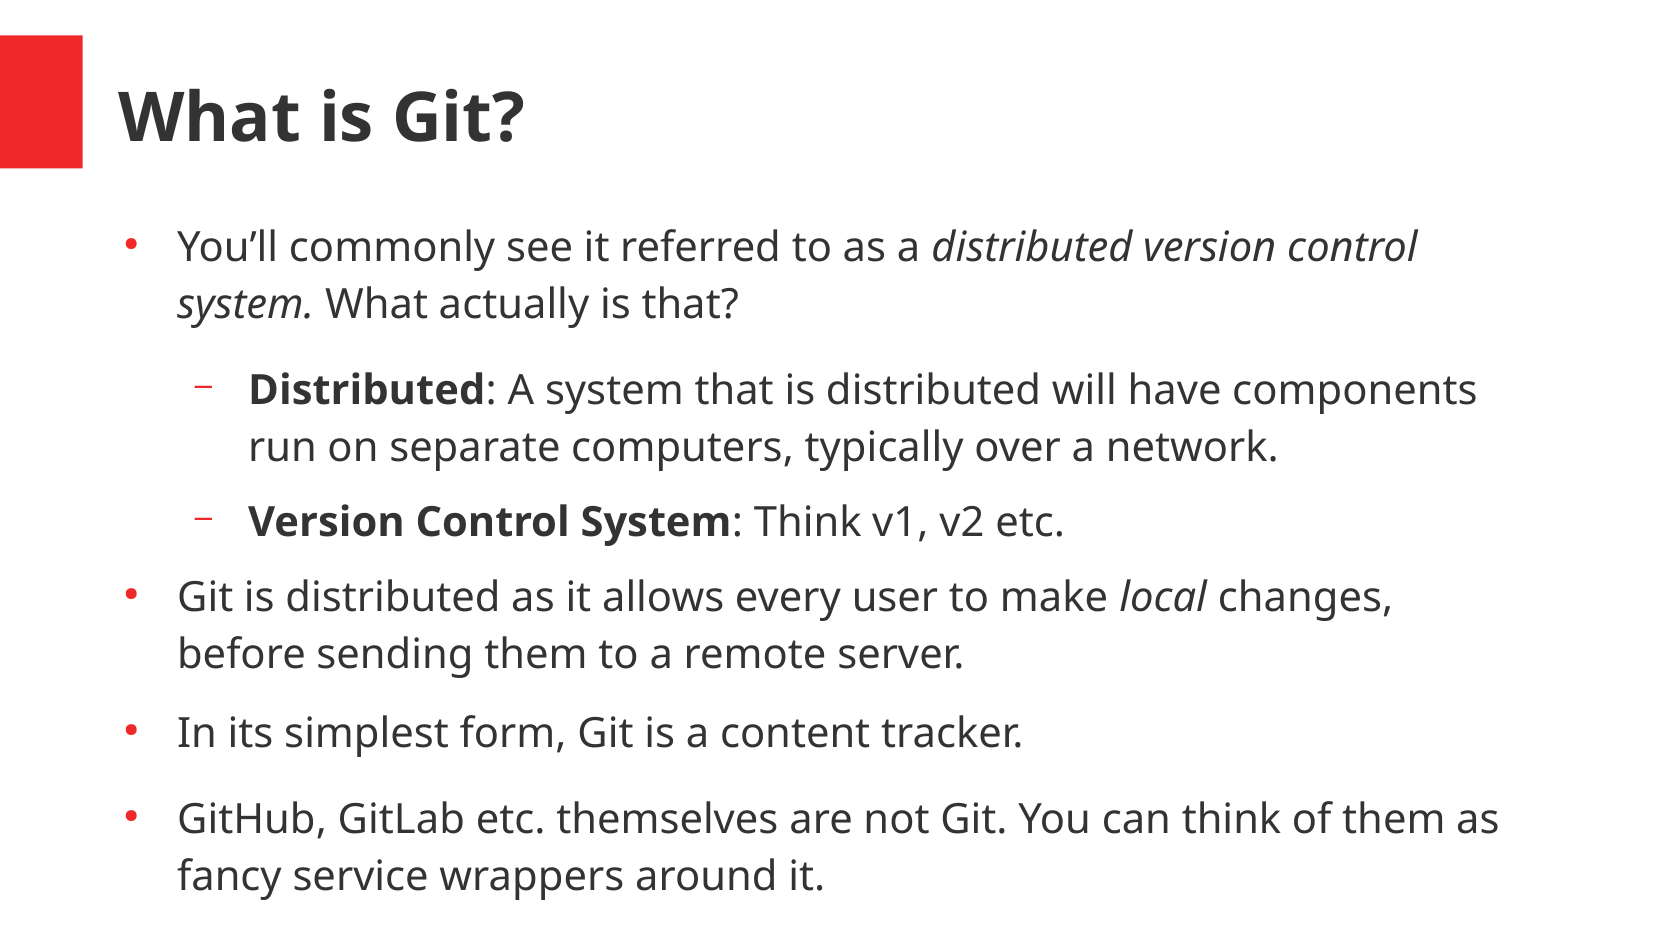

# What is Git?
You’ll commonly see it referred to as a distributed version control system. What actually is that?
Distributed: A system that is distributed will have components run on separate computers, typically over a network.
Version Control System: Think v1, v2 etc.
Git is distributed as it allows every user to make local changes, before sending them to a remote server.
In its simplest form, Git is a content tracker.
GitHub, GitLab etc. themselves are not Git. You can think of them as fancy service wrappers around it.